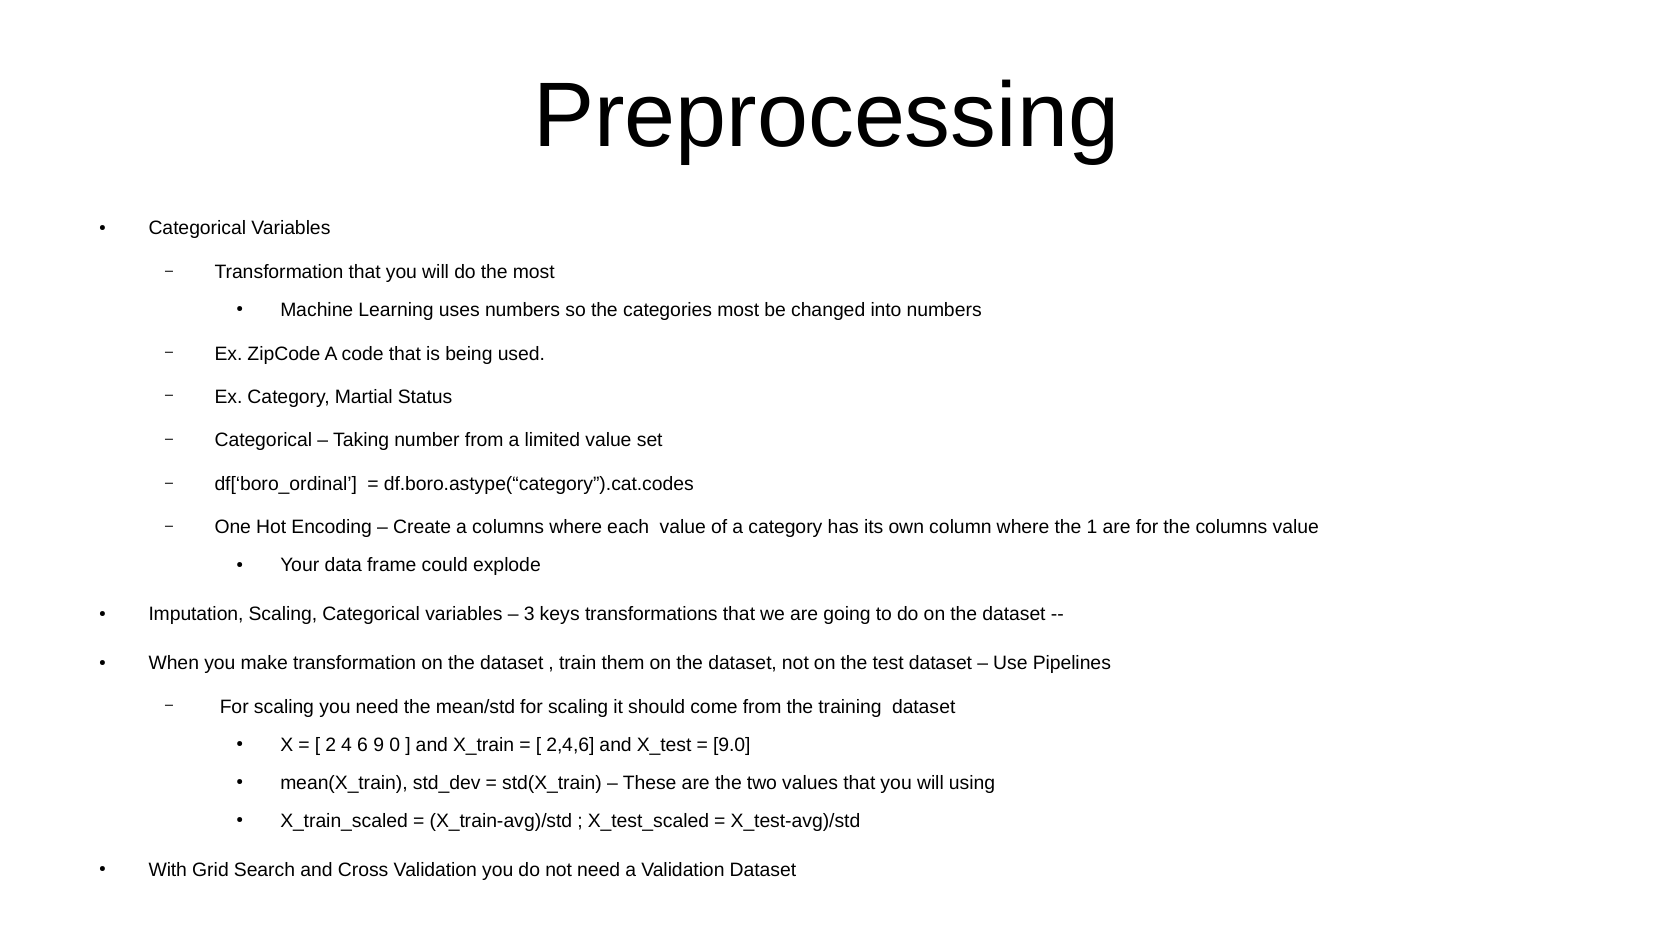

# Preprocessing
Categorical Variables
Transformation that you will do the most
Machine Learning uses numbers so the categories most be changed into numbers
Ex. ZipCode A code that is being used.
Ex. Category, Martial Status
Categorical – Taking number from a limited value set
df[‘boro_ordinal’] = df.boro.astype(“category”).cat.codes
One Hot Encoding – Create a columns where each value of a category has its own column where the 1 are for the columns value
Your data frame could explode
Imputation, Scaling, Categorical variables – 3 keys transformations that we are going to do on the dataset --
When you make transformation on the dataset , train them on the dataset, not on the test dataset – Use Pipelines
 For scaling you need the mean/std for scaling it should come from the training dataset
X = [ 2 4 6 9 0 ] and X_train = [ 2,4,6] and X_test = [9.0]
mean(X_train), std_dev = std(X_train) – These are the two values that you will using
X_train_scaled = (X_train-avg)/std ; X_test_scaled = X_test-avg)/std
With Grid Search and Cross Validation you do not need a Validation Dataset